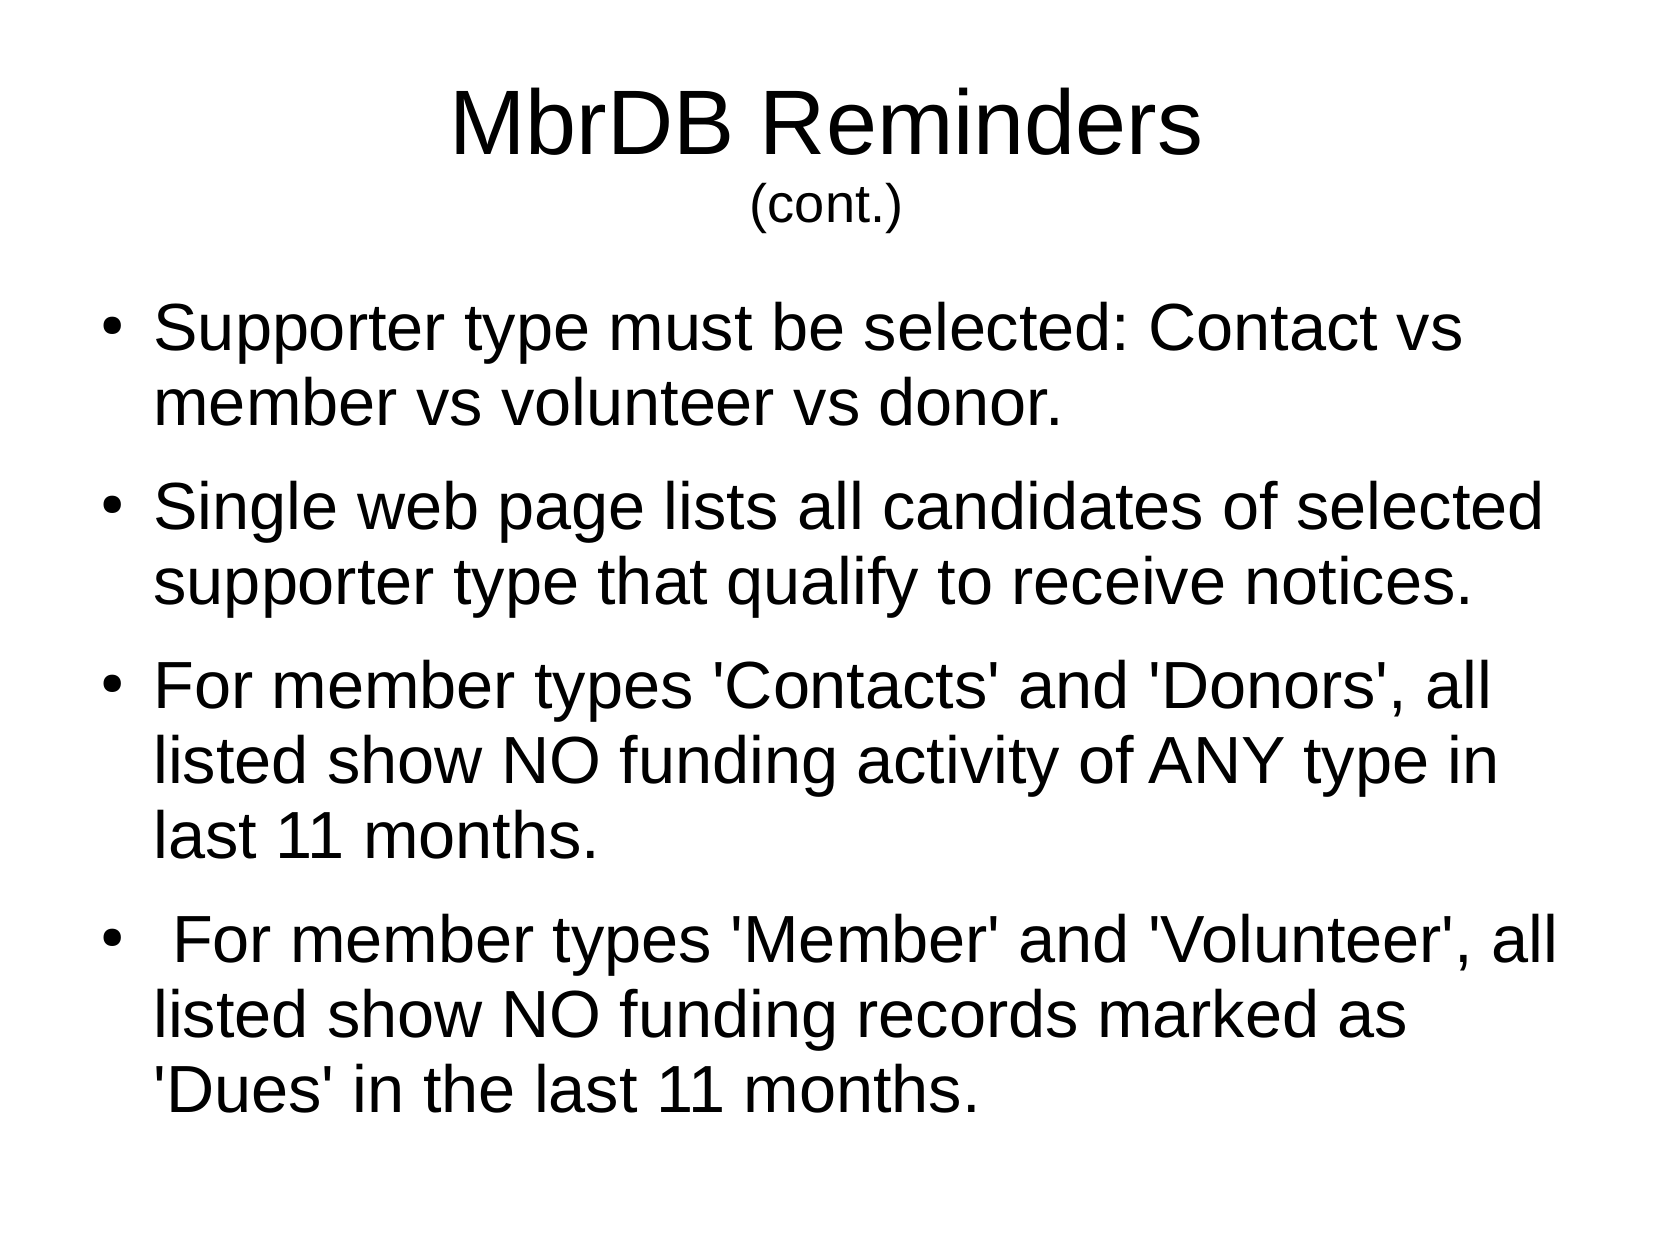

# MbrDB Reminders (cont.)
Supporter type must be selected: Contact vs member vs volunteer vs donor.
Single web page lists all candidates of selected supporter type that qualify to receive notices.
For member types 'Contacts' and 'Donors', all listed show NO funding activity of ANY type in last 11 months.
 For member types 'Member' and 'Volunteer', all listed show NO funding records marked as 'Dues' in the last 11 months.